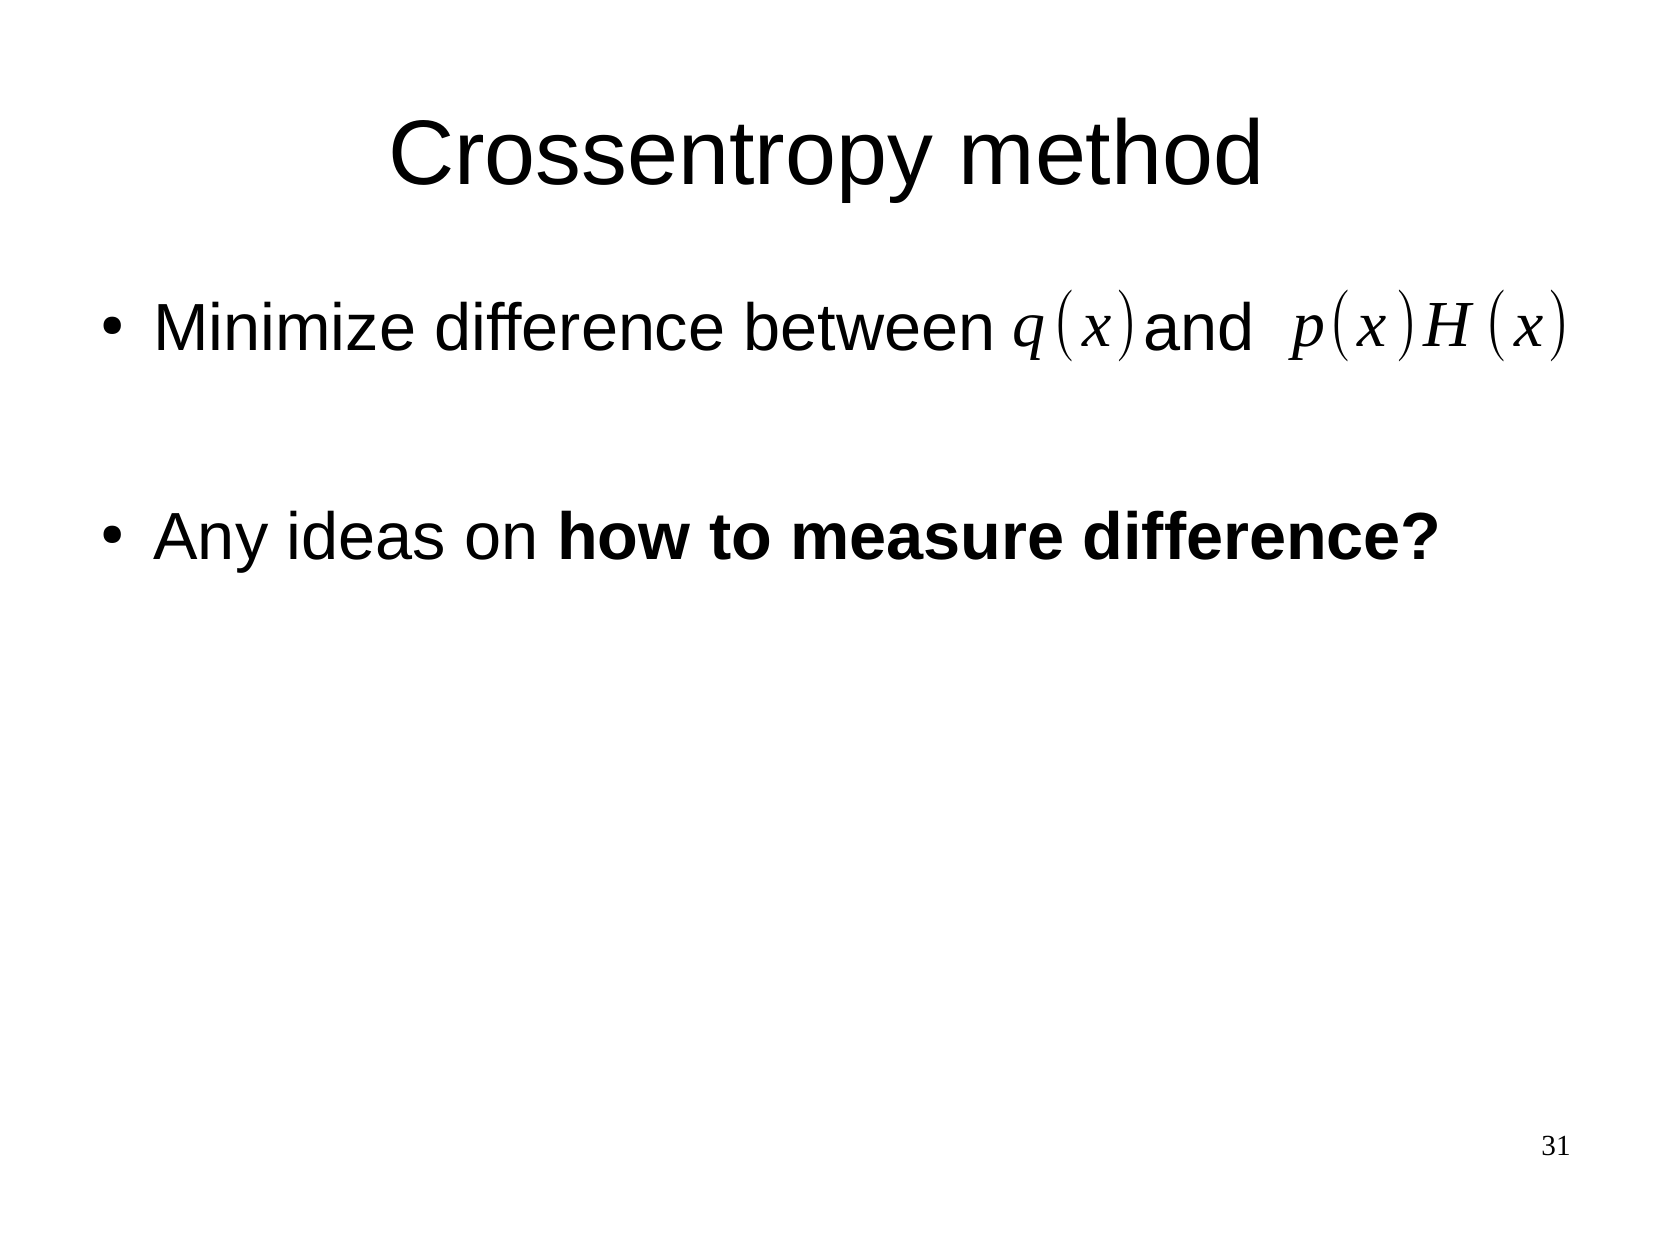

# Crossentropy method
Minimize difference between and
Any ideas on how to measure difference?
31